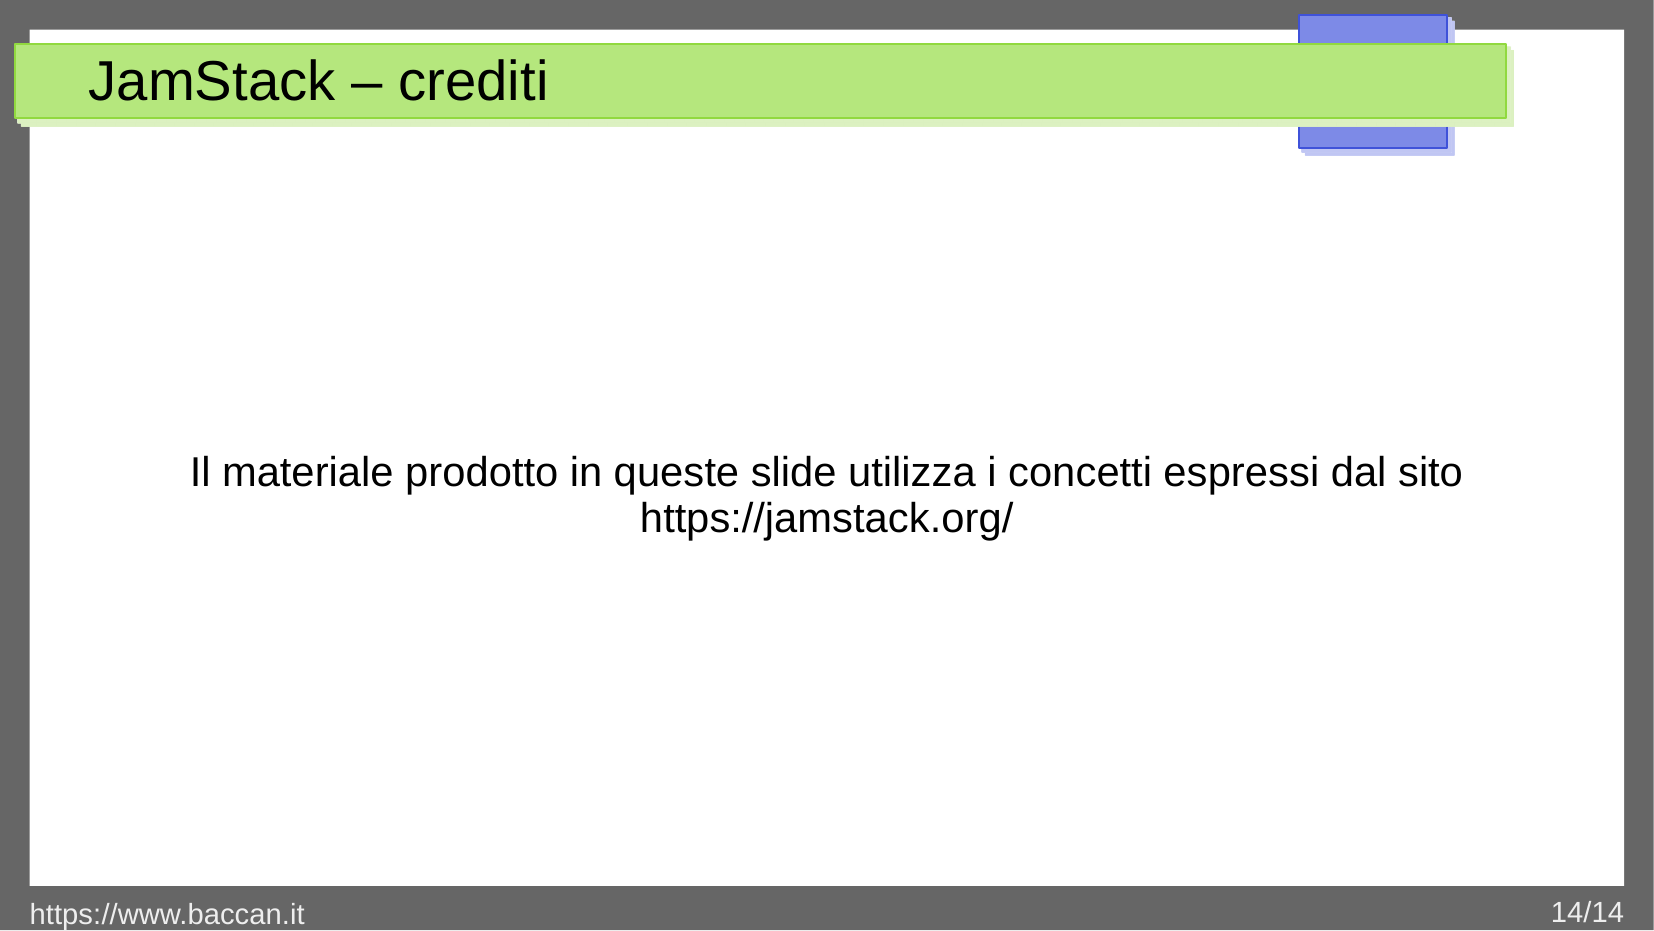

# JamStack – crediti
Il materiale prodotto in queste slide utilizza i concetti espressi dal sito https://jamstack.org/
14
https://www.baccan.it